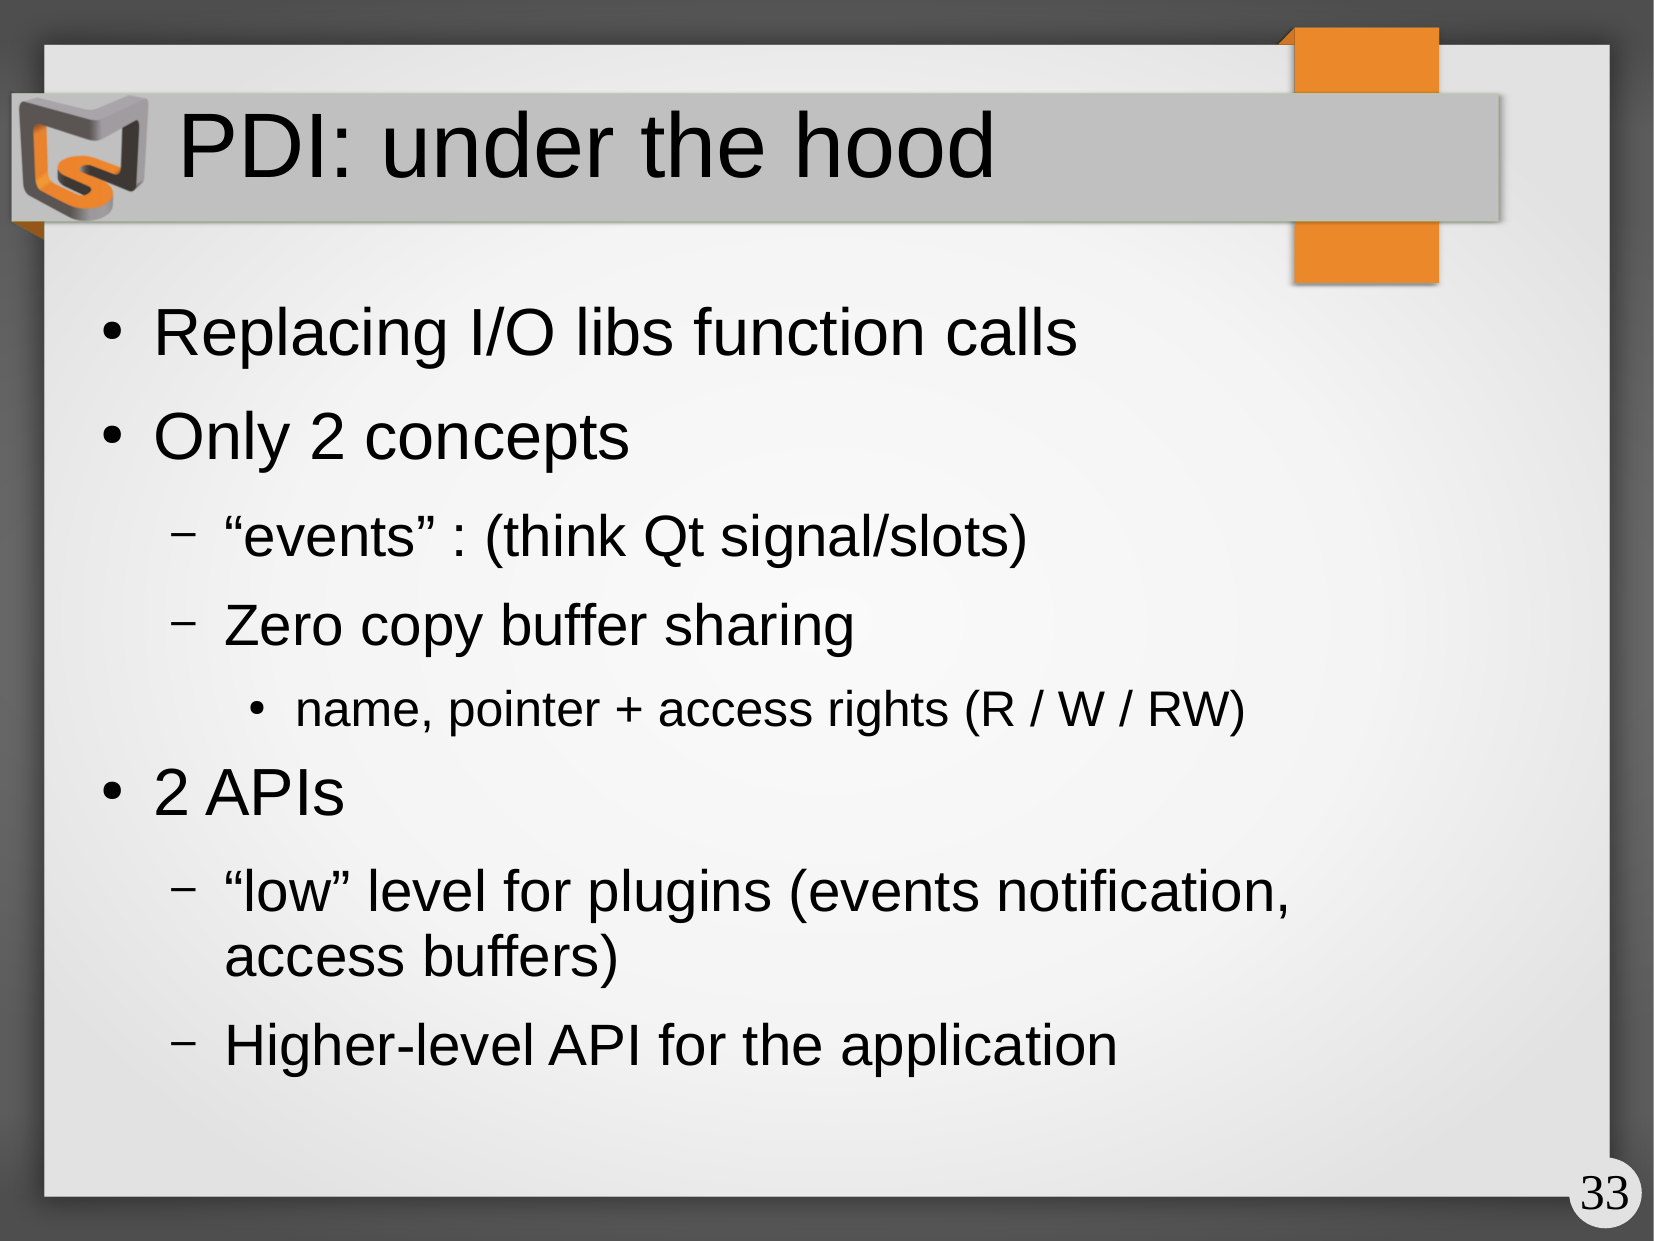

# PDI: under the hood
Replacing I/O libs function calls
Only 2 concepts
“events” : (think Qt signal/slots)
Zero copy buffer sharing
name, pointer + access rights (R / W / RW)
2 APIs
“low” level for plugins (events notification, access buffers)
Higher-level API for the application